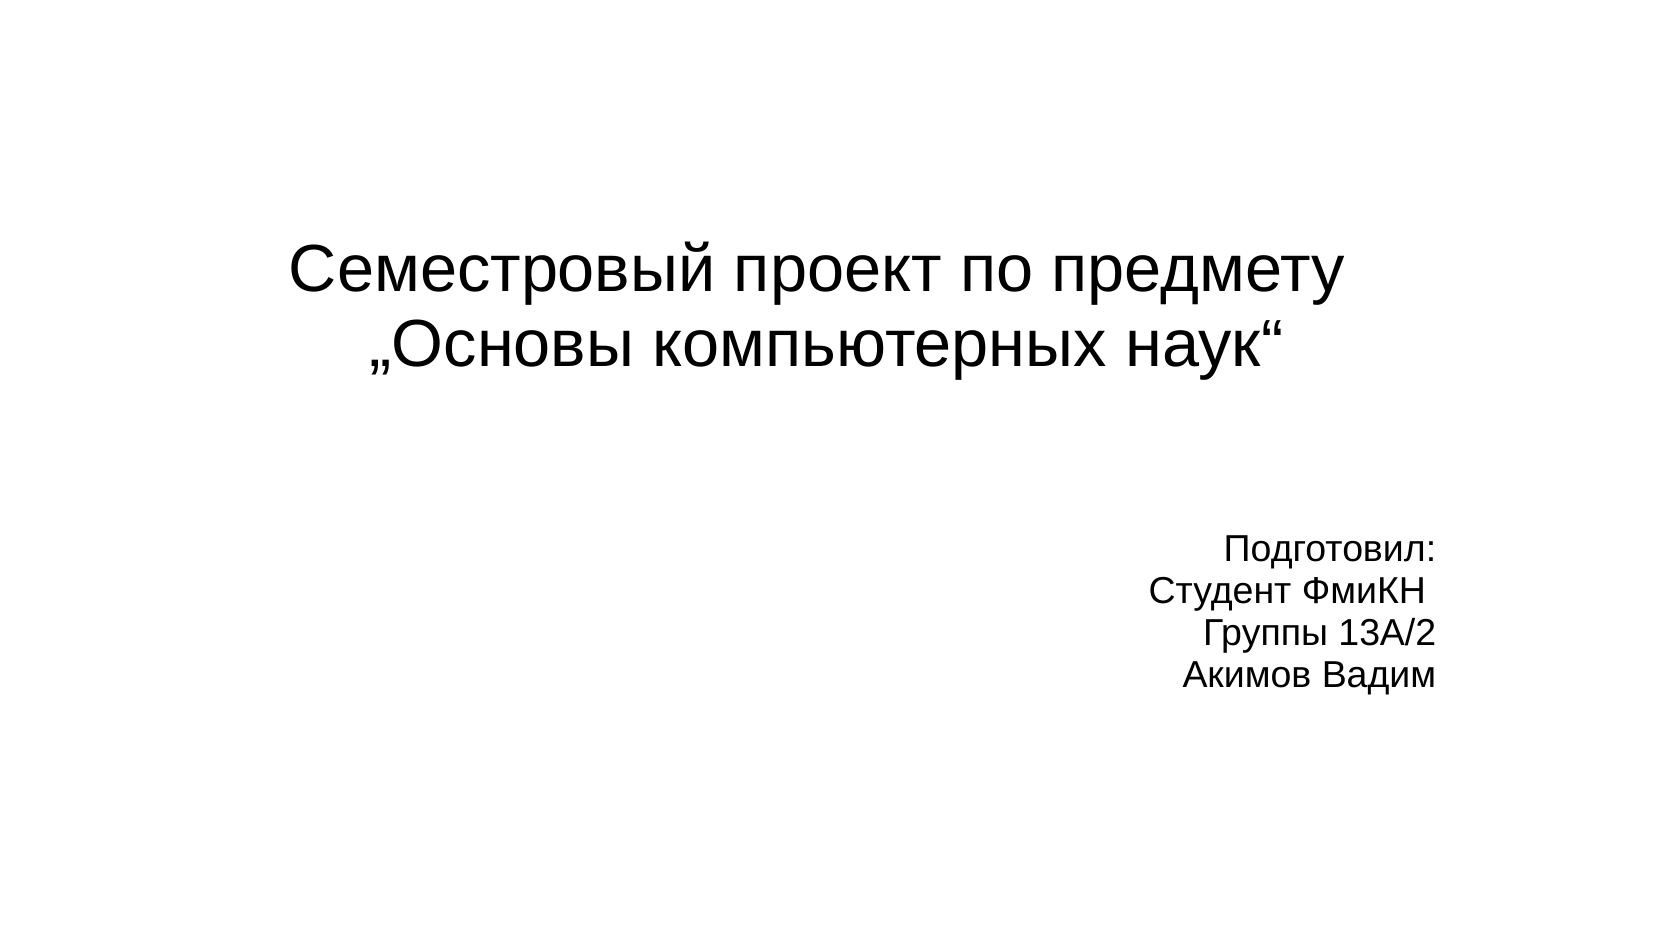

# Семестровый проект по предмету
„Основы компьютерных наук“
Подготовил:
Студент ФмиКН
Группы 13А/2
Акимов Вадим